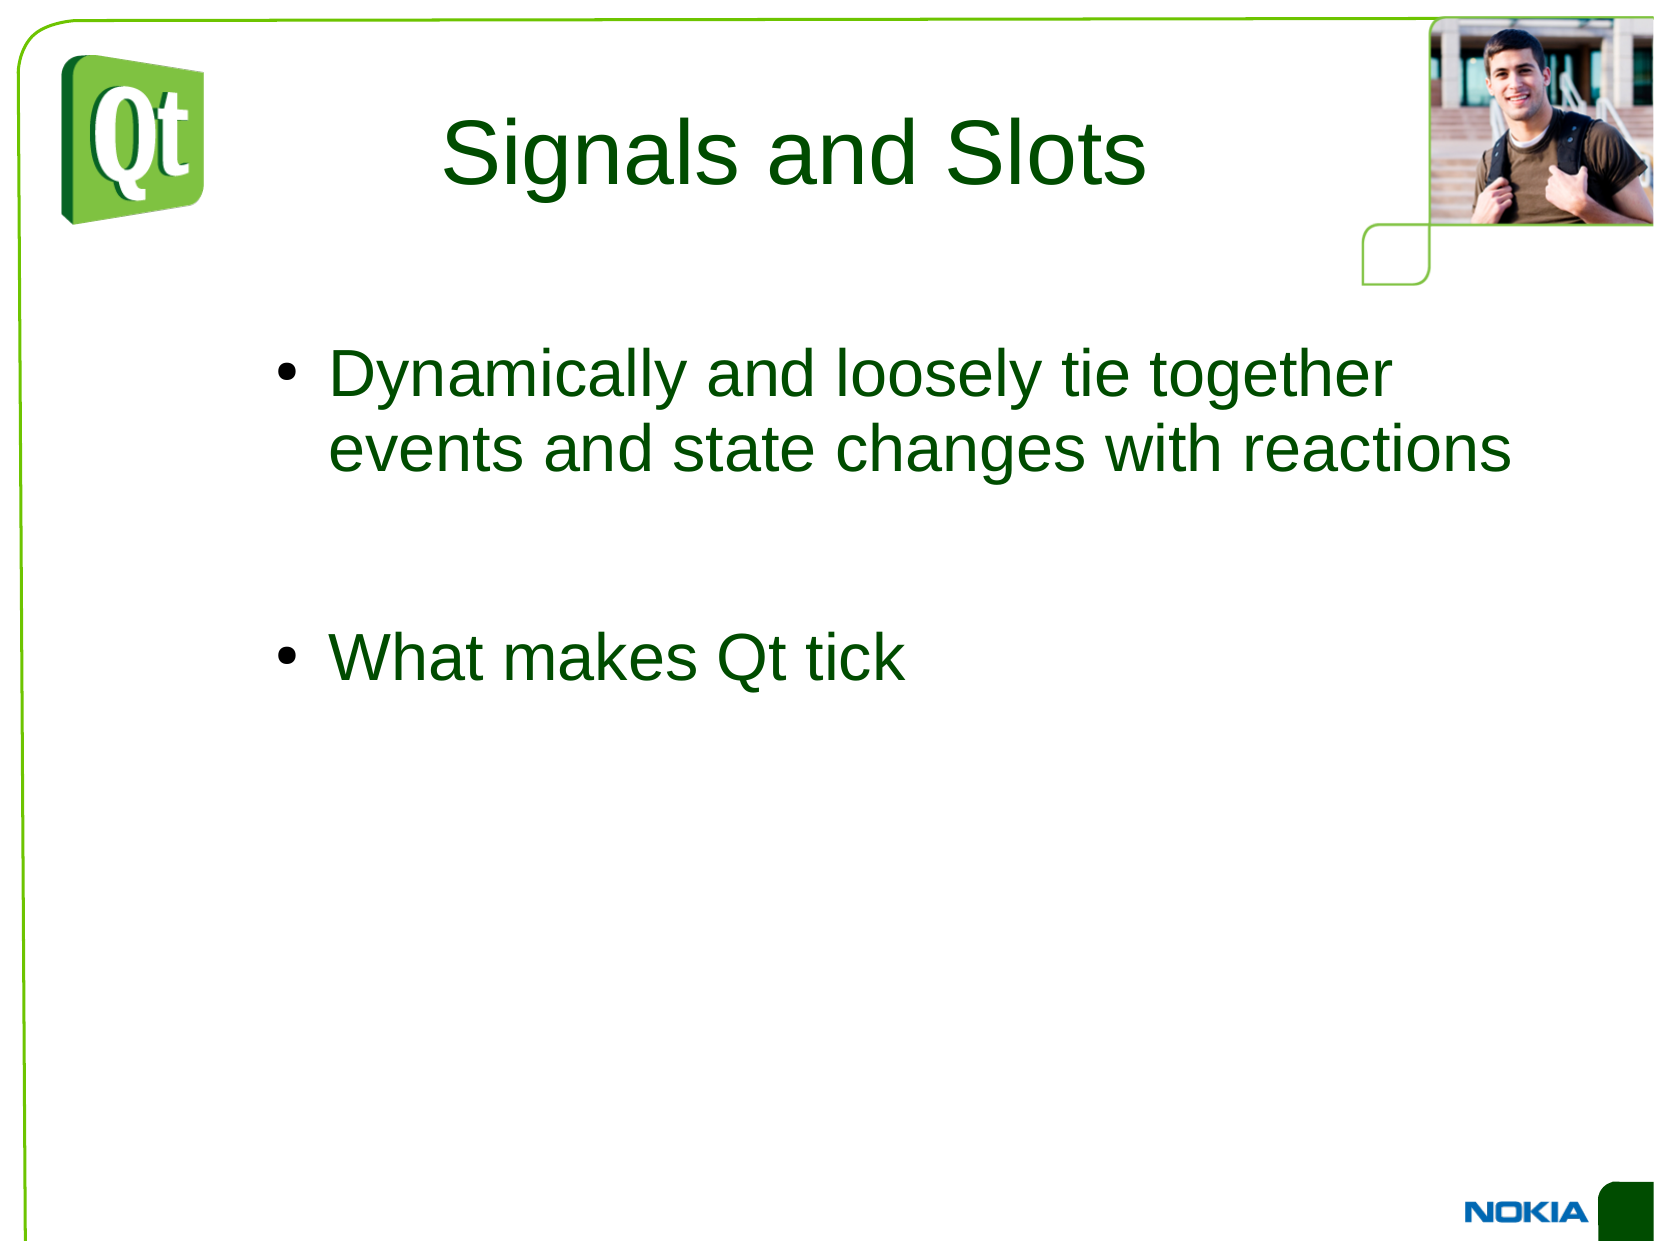

# Signals and Slots
Dynamically and loosely tie together events and state changes with reactions
What makes Qt tick